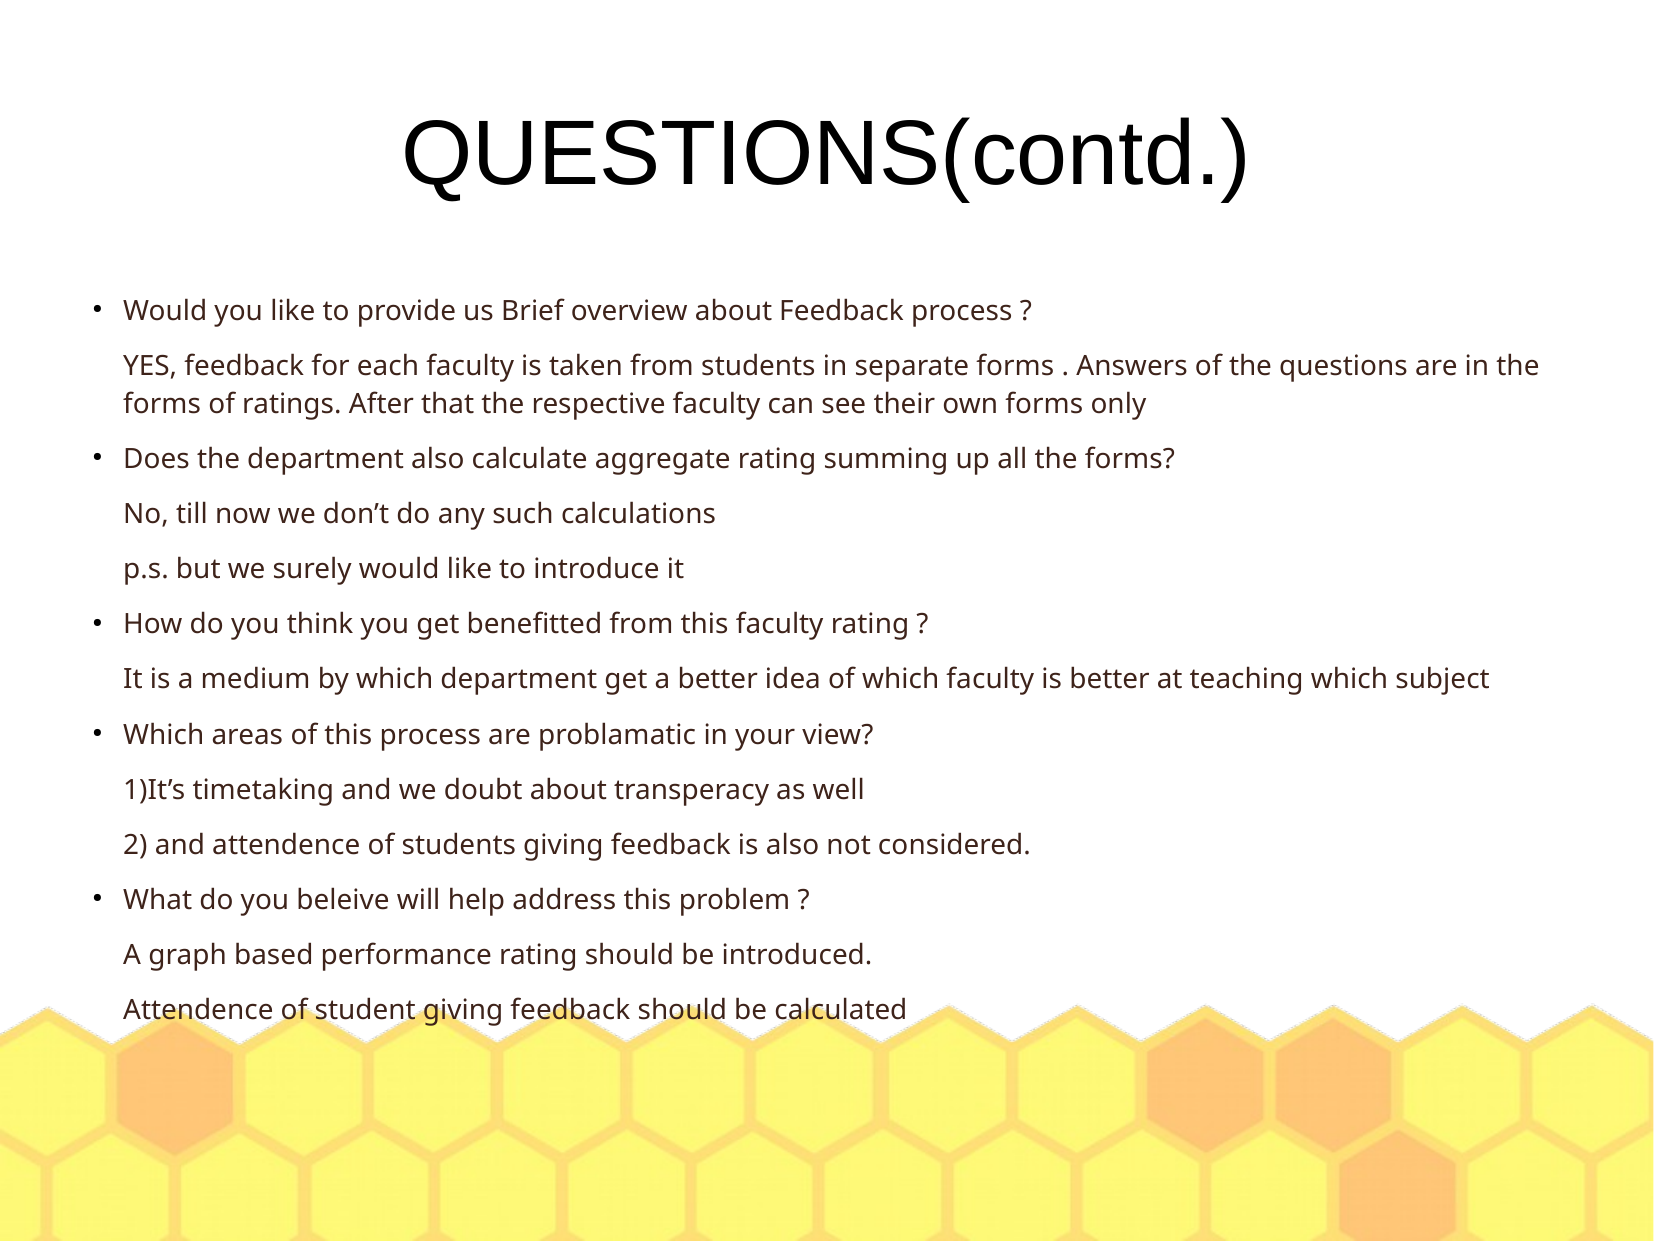

# QUESTIONS(contd.)
Would you like to provide us Brief overview about Feedback process ?
YES, feedback for each faculty is taken from students in separate forms . Answers of the questions are in the forms of ratings. After that the respective faculty can see their own forms only
Does the department also calculate aggregate rating summing up all the forms?
No, till now we don’t do any such calculations
p.s. but we surely would like to introduce it
How do you think you get benefitted from this faculty rating ?
It is a medium by which department get a better idea of which faculty is better at teaching which subject
Which areas of this process are problamatic in your view?
1)It’s timetaking and we doubt about transperacy as well
2) and attendence of students giving feedback is also not considered.
What do you beleive will help address this problem ?
A graph based performance rating should be introduced.
Attendence of student giving feedback should be calculated